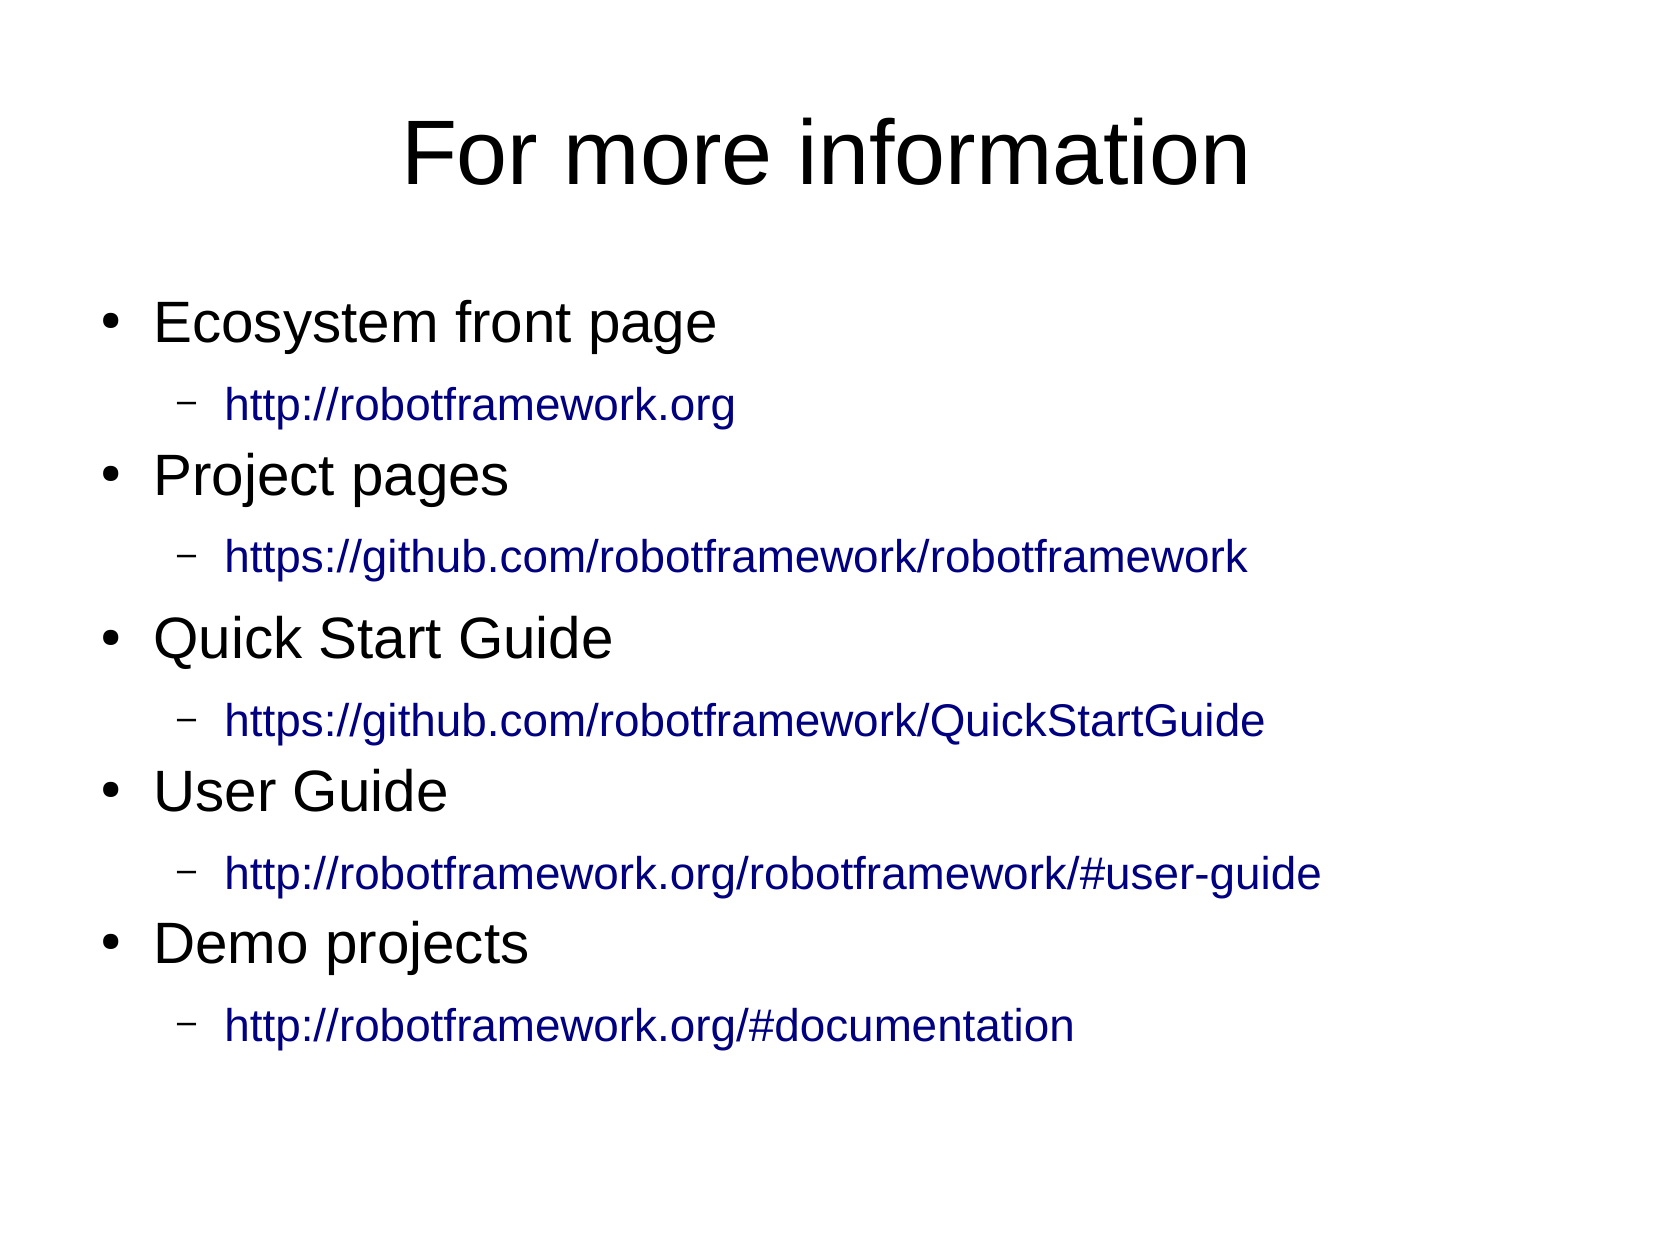

# For more information
Ecosystem front page
http://robotframework.org
Project pages
https://github.com/robotframework/robotframework
Quick Start Guide
https://github.com/robotframework/QuickStartGuide
User Guide
http://robotframework.org/robotframework/#user-guide
Demo projects
http://robotframework.org/#documentation